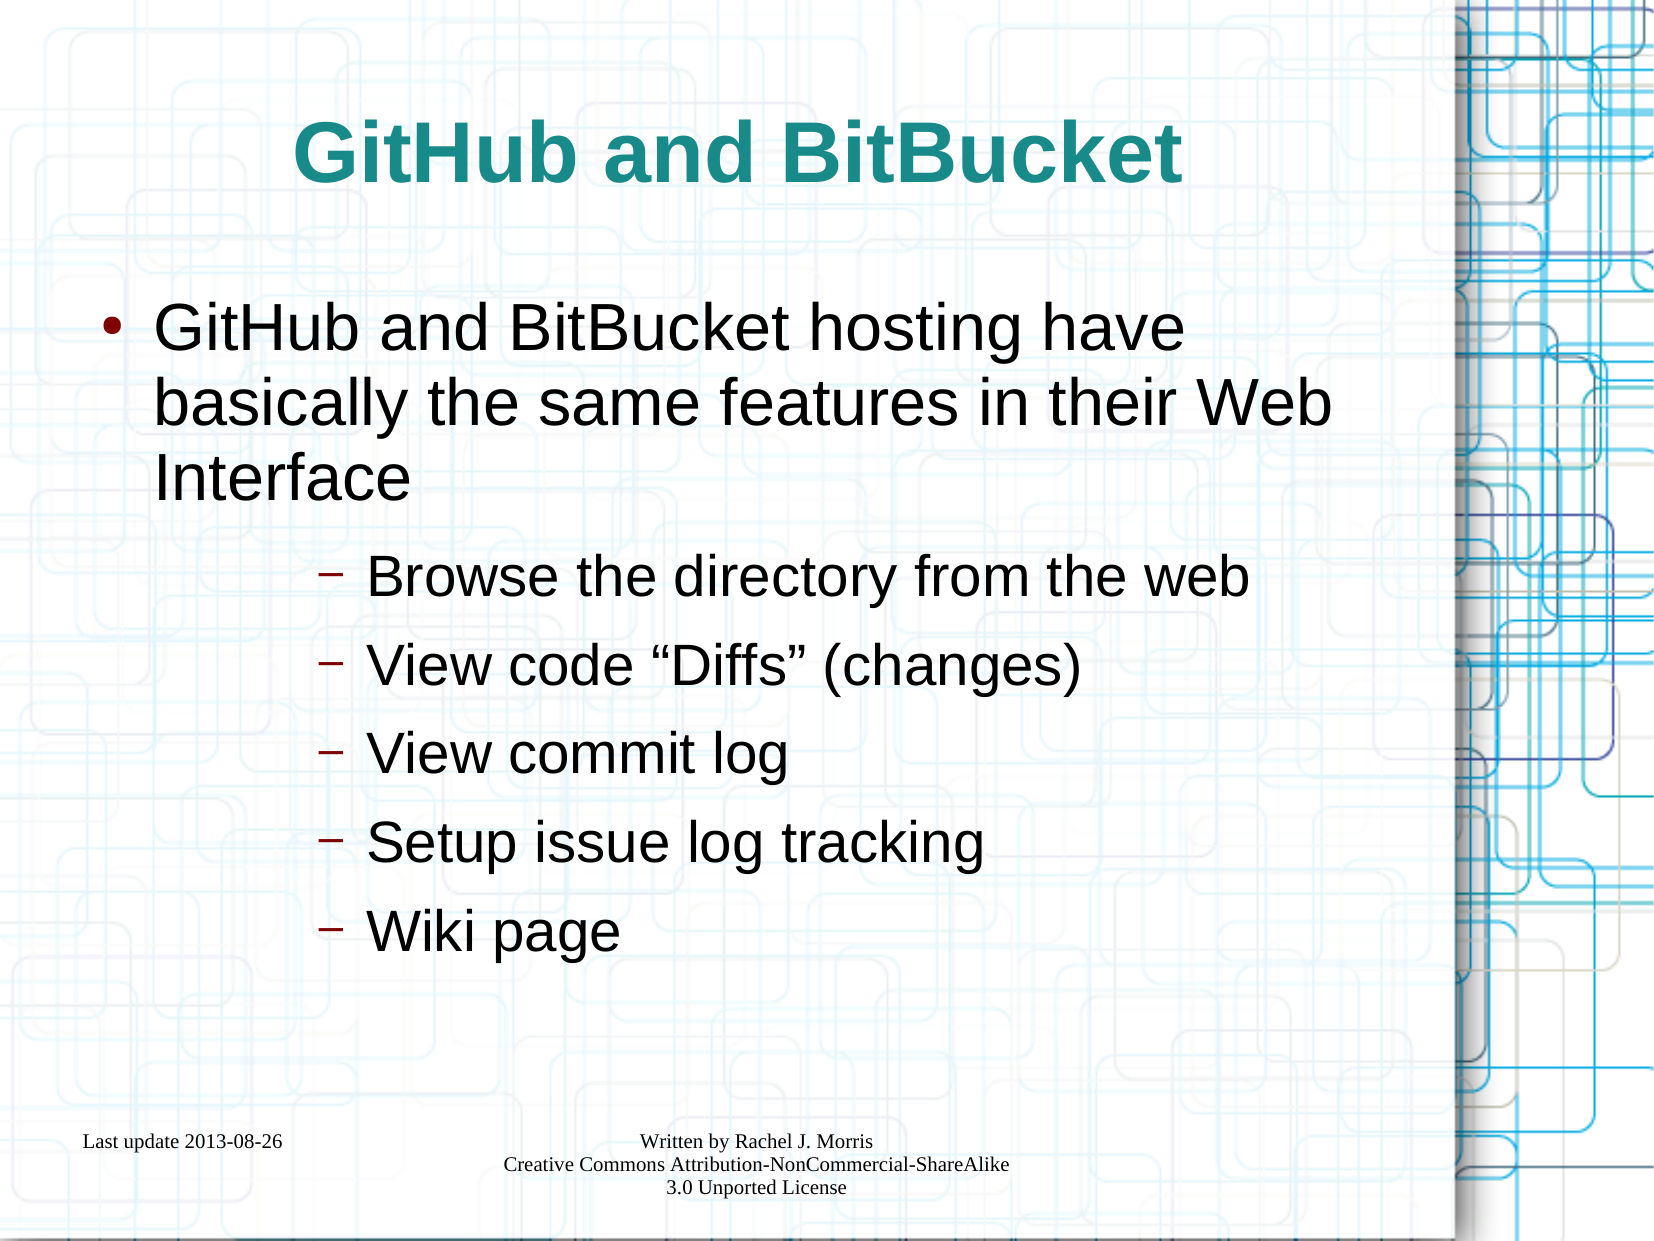

# GitHub and BitBucket
GitHub and BitBucket hosting have basically the same features in their Web Interface
Browse the directory from the web
View code “Diffs” (changes)
View commit log
Setup issue log tracking
Wiki page